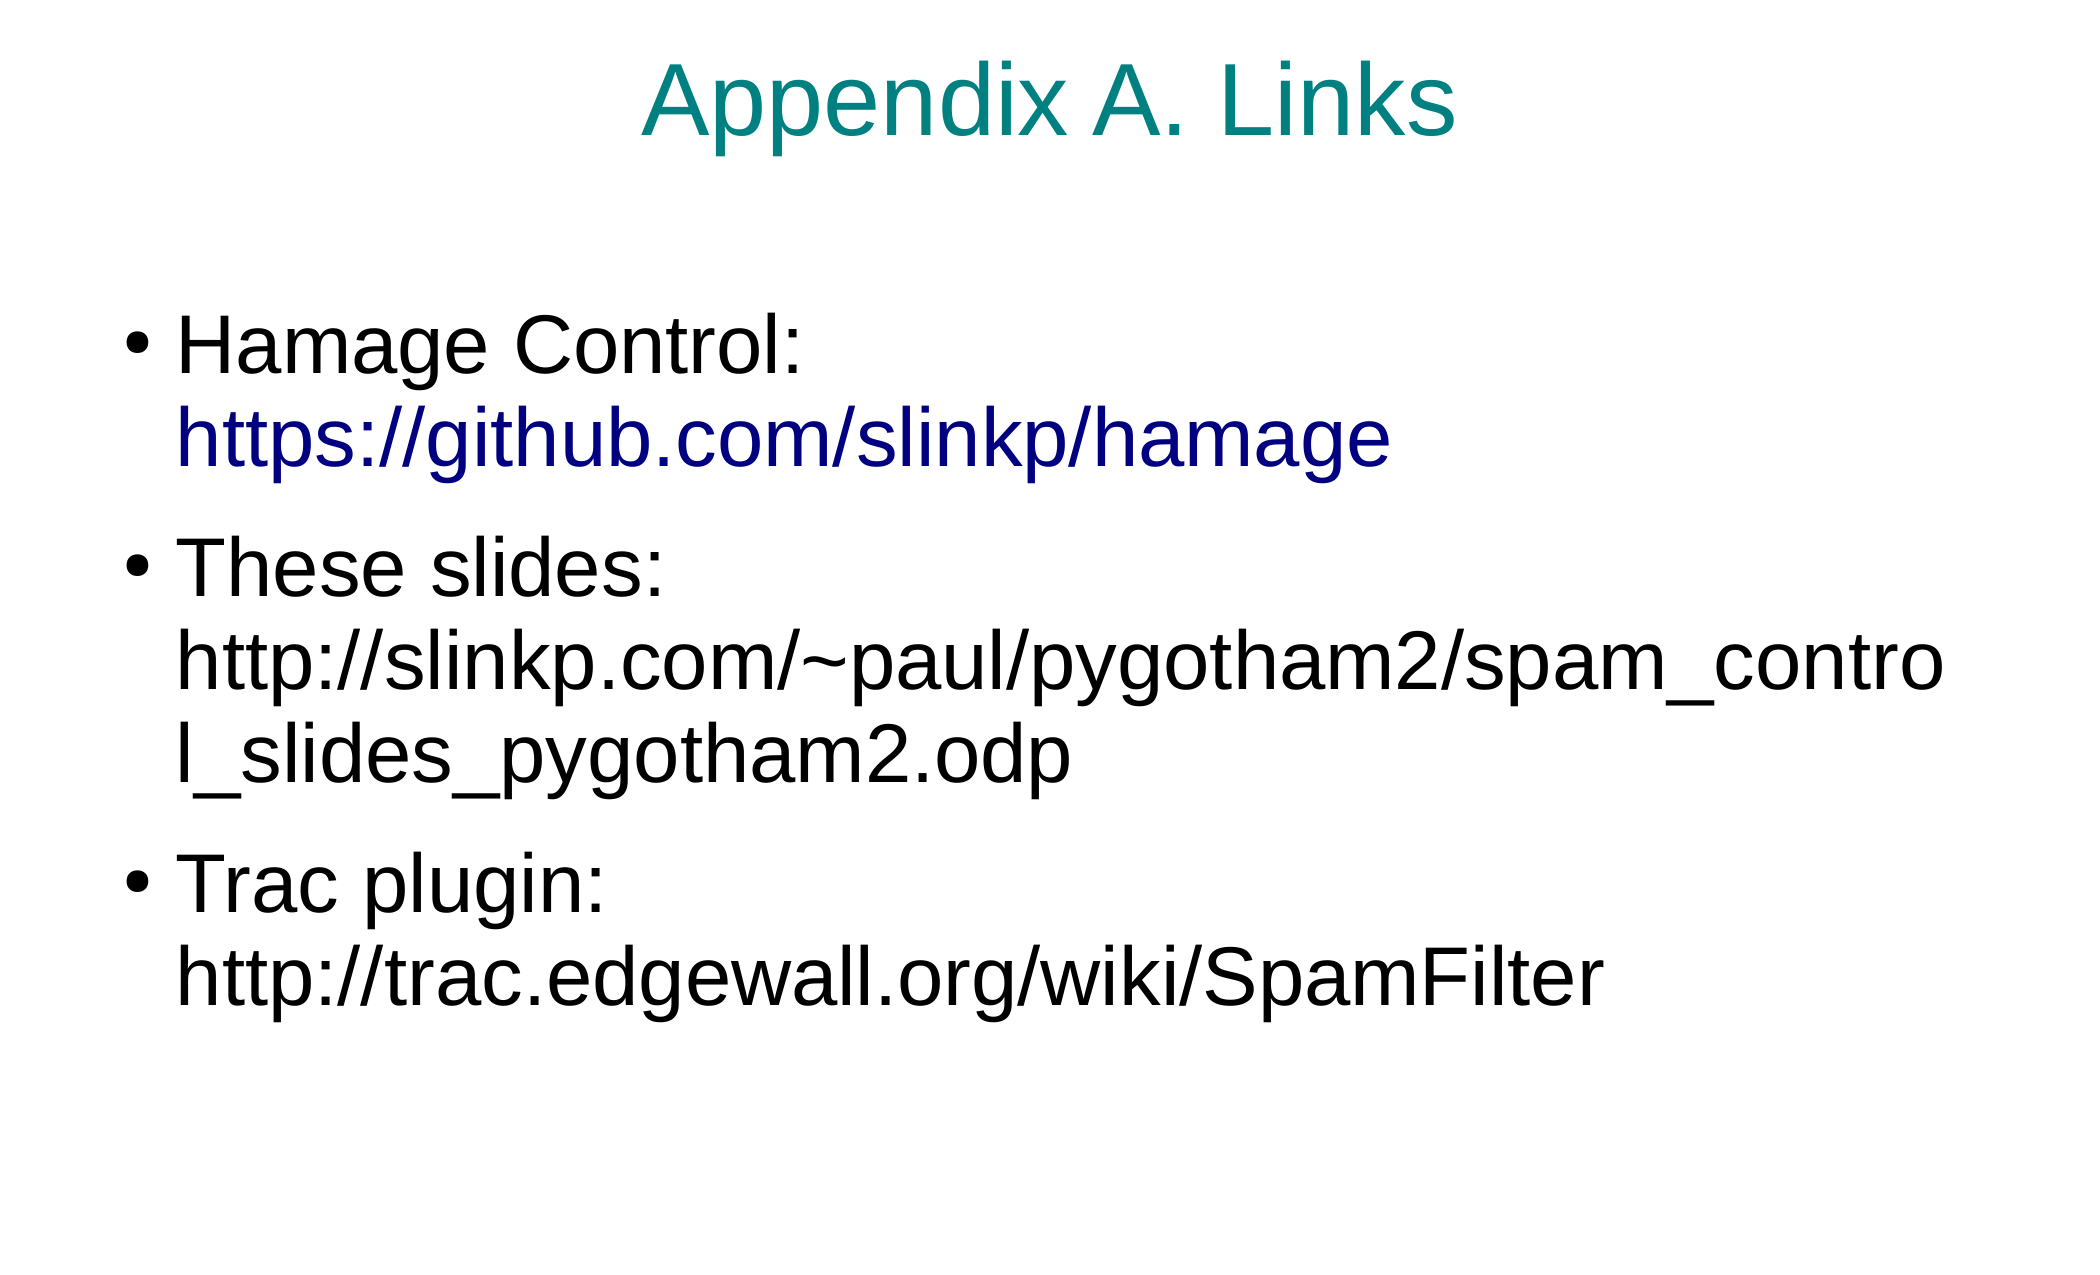

# Appendix A. Links
Hamage Control:https://github.com/slinkp/hamage
These slides: http://slinkp.com/~paul/pygotham2/spam_control_slides_pygotham2.odp
Trac plugin: http://trac.edgewall.org/wiki/SpamFilter